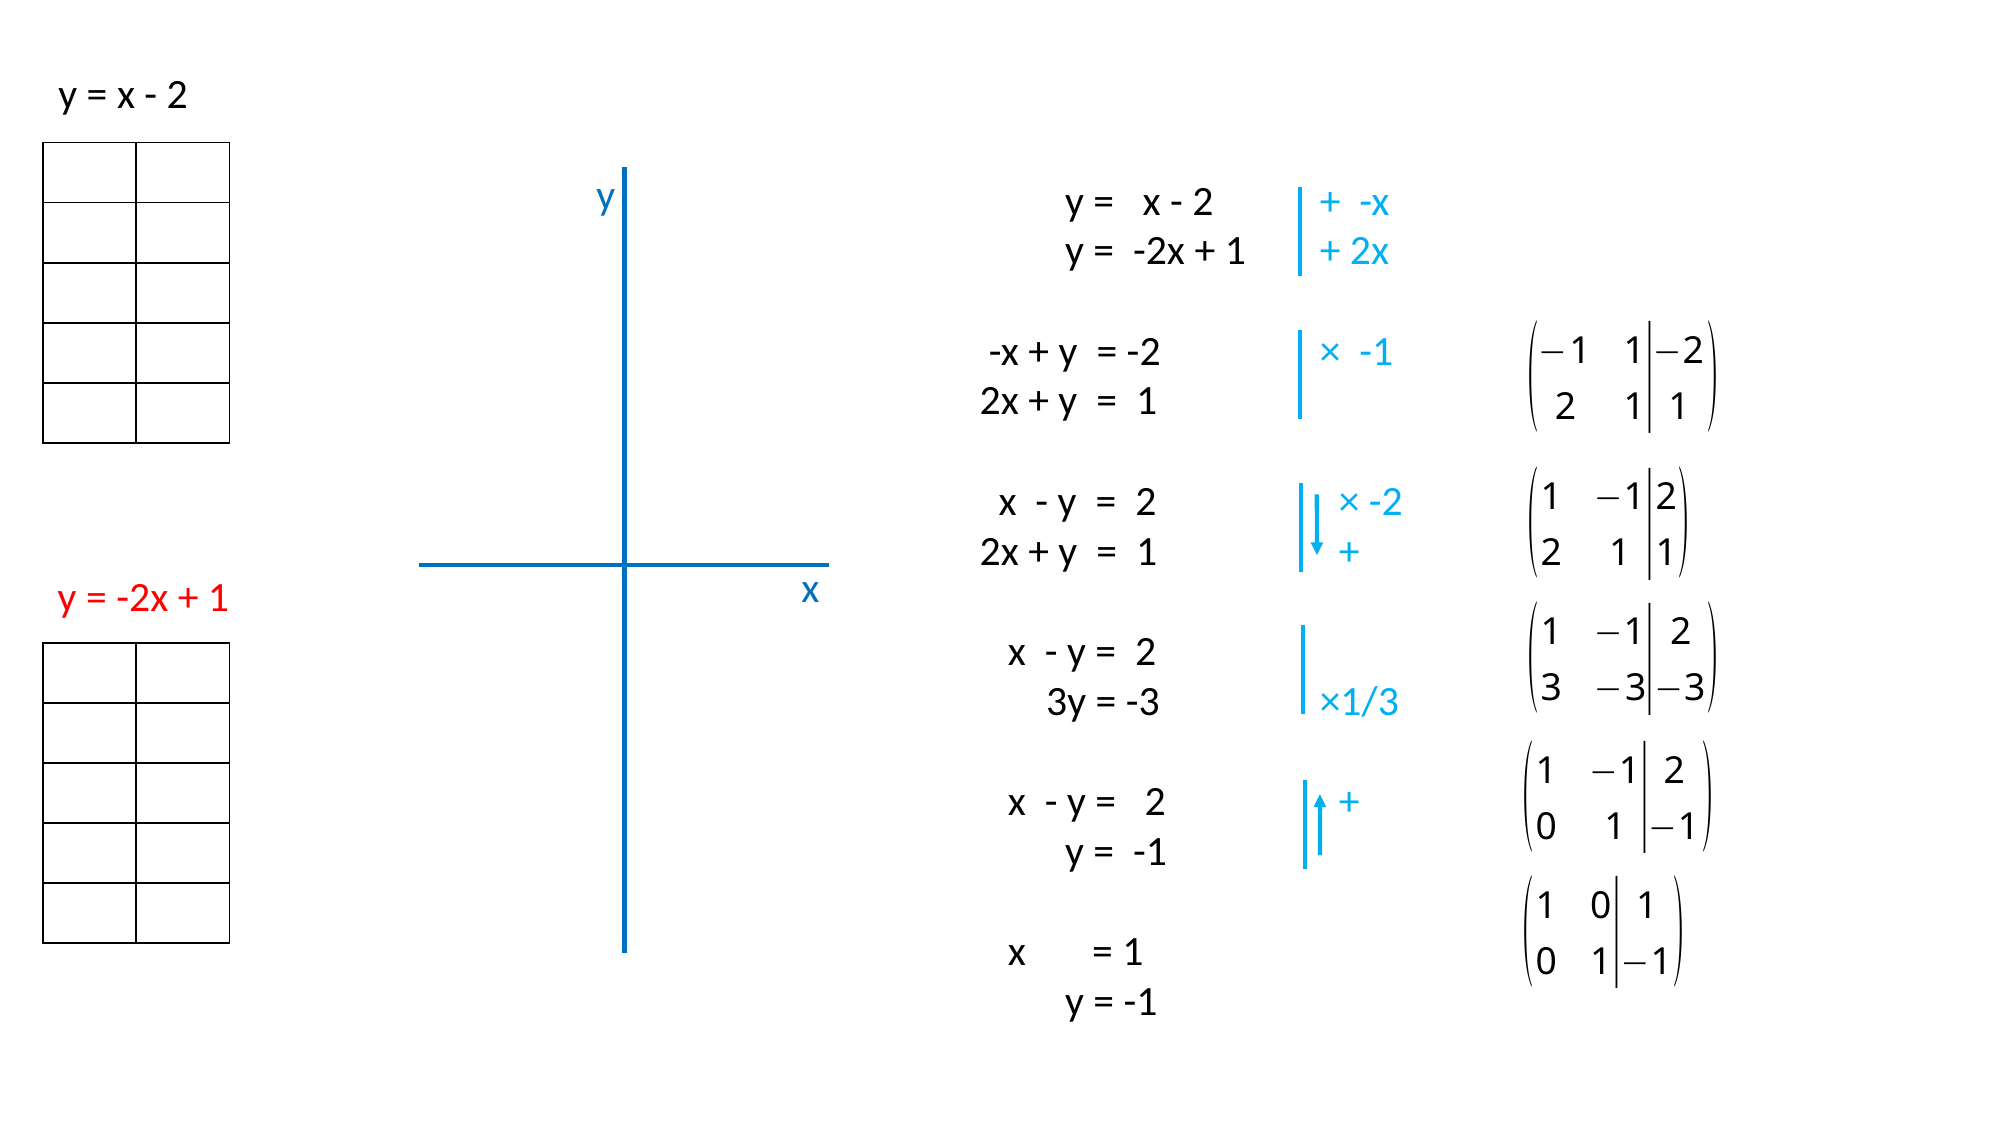

y = x - 2
| | |
| --- | --- |
| | |
| | |
| | |
| | |
y
x
 y = x - 2
 y = -2x + 1
 -x + y = -2
2x + y = 1
 x - y = 2
2x + y = 1
 x - y = 2
 3y = -3
 x - y = 2
 y = -1
 x = 1
 y = -1
+ -x
+ 2x
× -1
 × -2
 +
×1/3
 +
y = -2x + 1
| | |
| --- | --- |
| | |
| | |
| | |
| | |